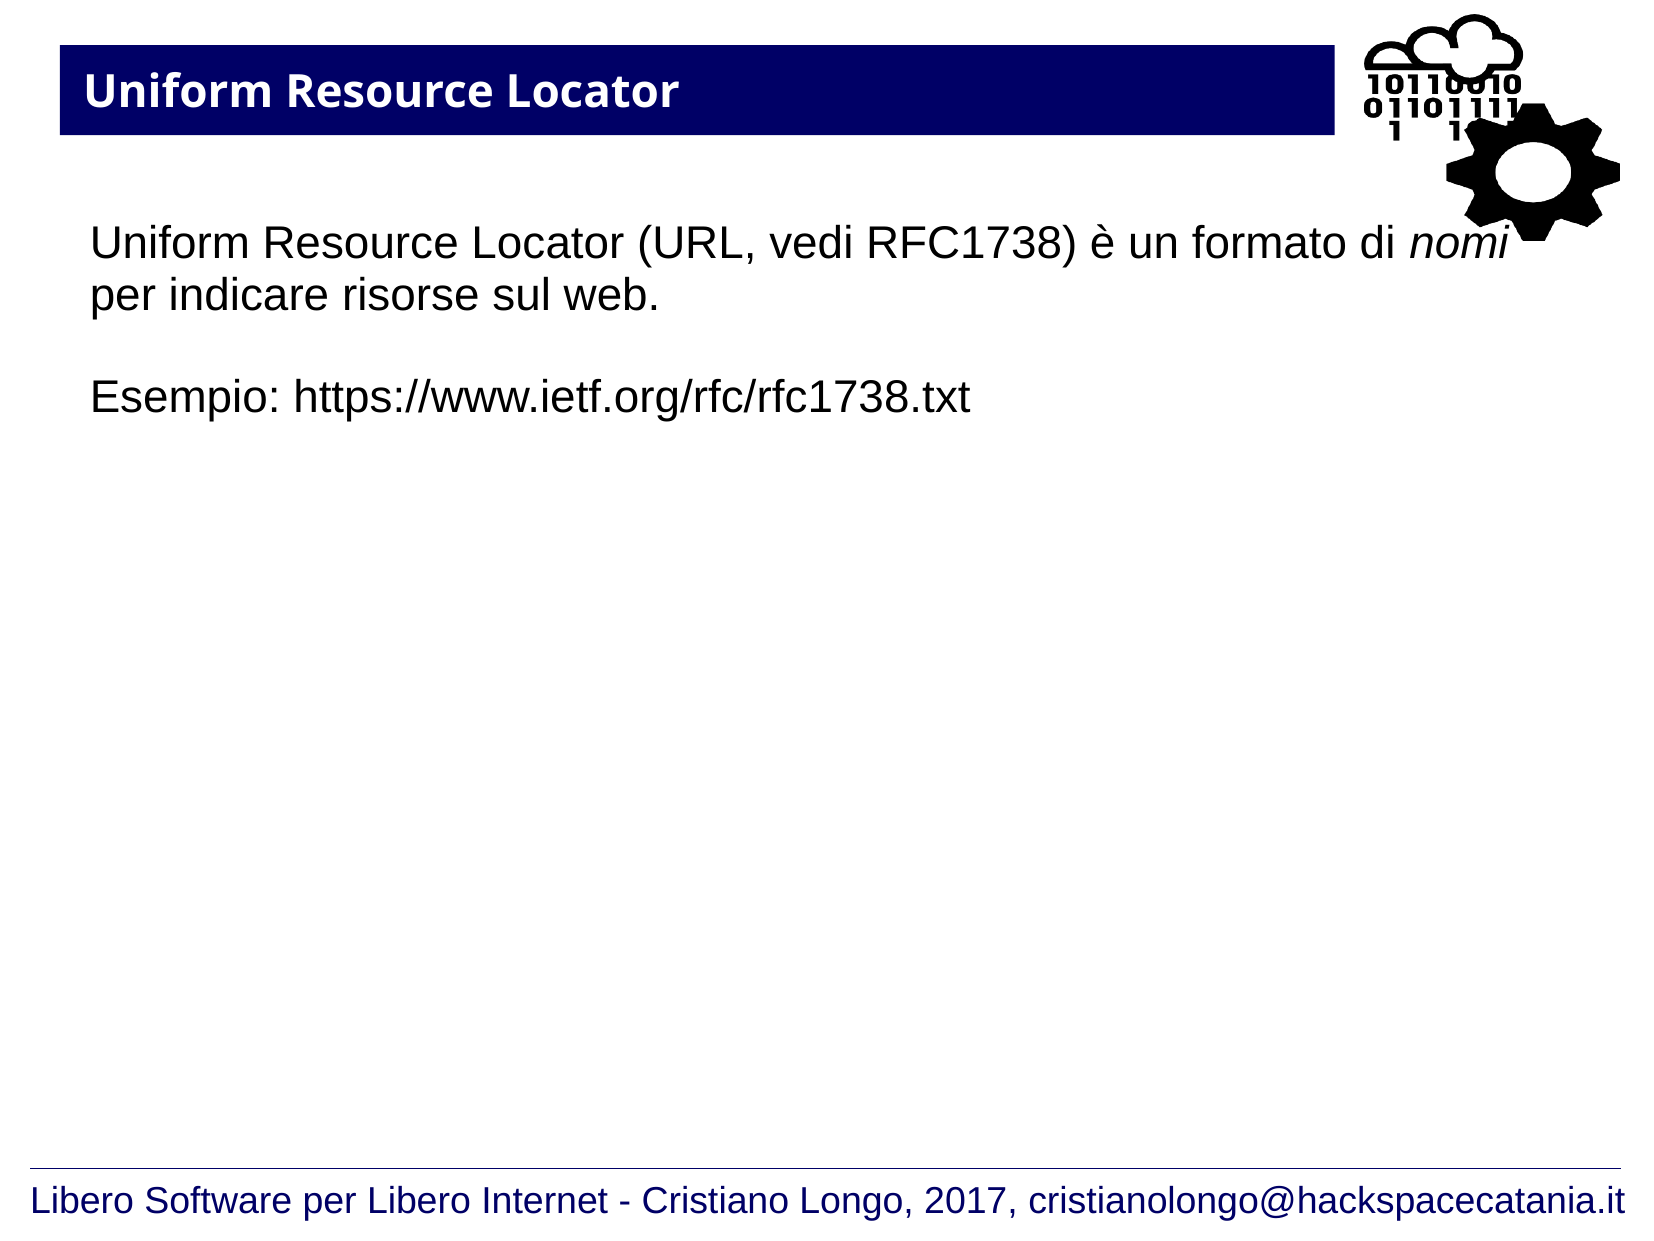

# Uniform Resource Locator
Uniform Resource Locator (URL, vedi RFC1738) è un formato di nomi
per indicare risorse sul web.
Esempio: https://www.ietf.org/rfc/rfc1738.txt
Libero Software per Libero Internet - Cristiano Longo, 2017, cristianolongo@hackspacecatania.it